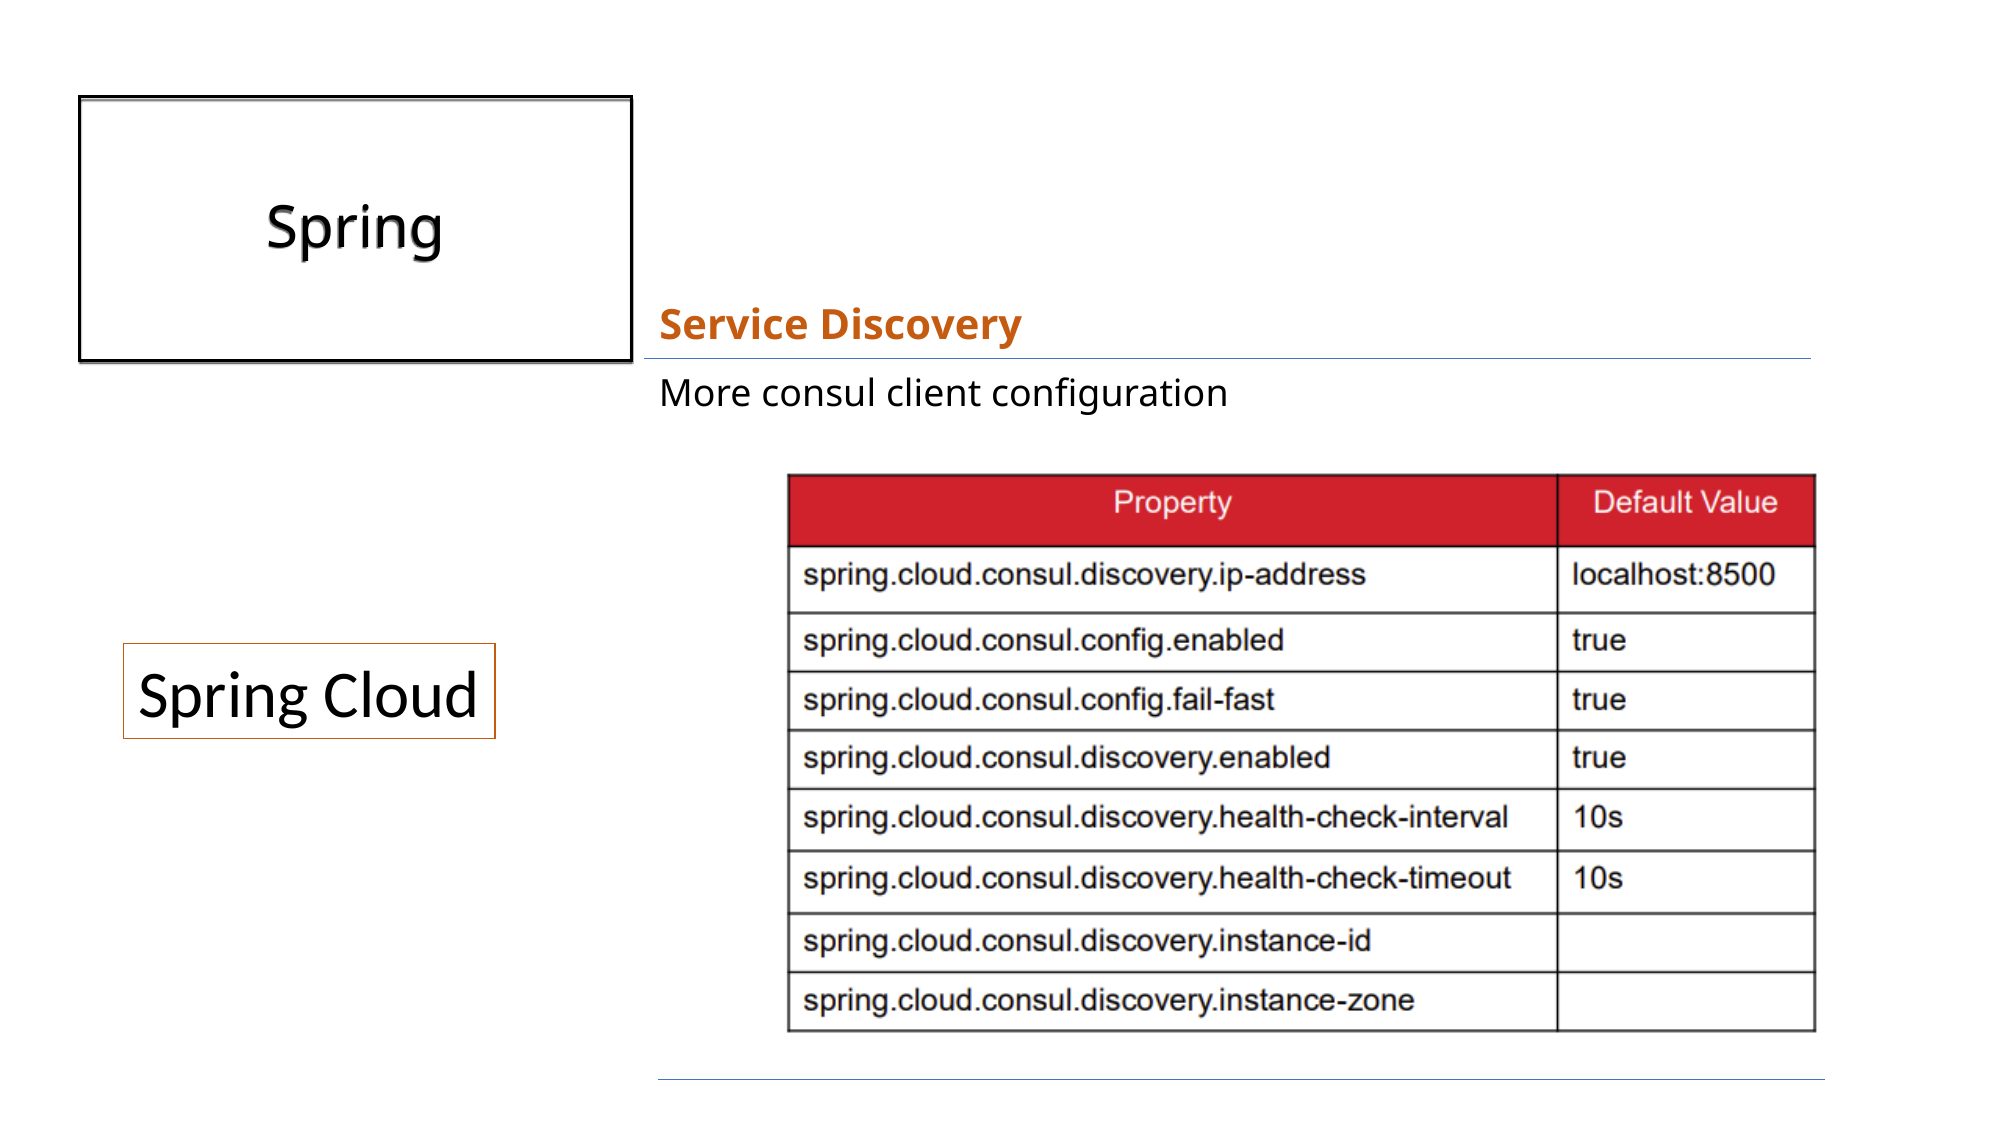

# Spring
Service Discovery
More consul client configuration
Spring Cloud